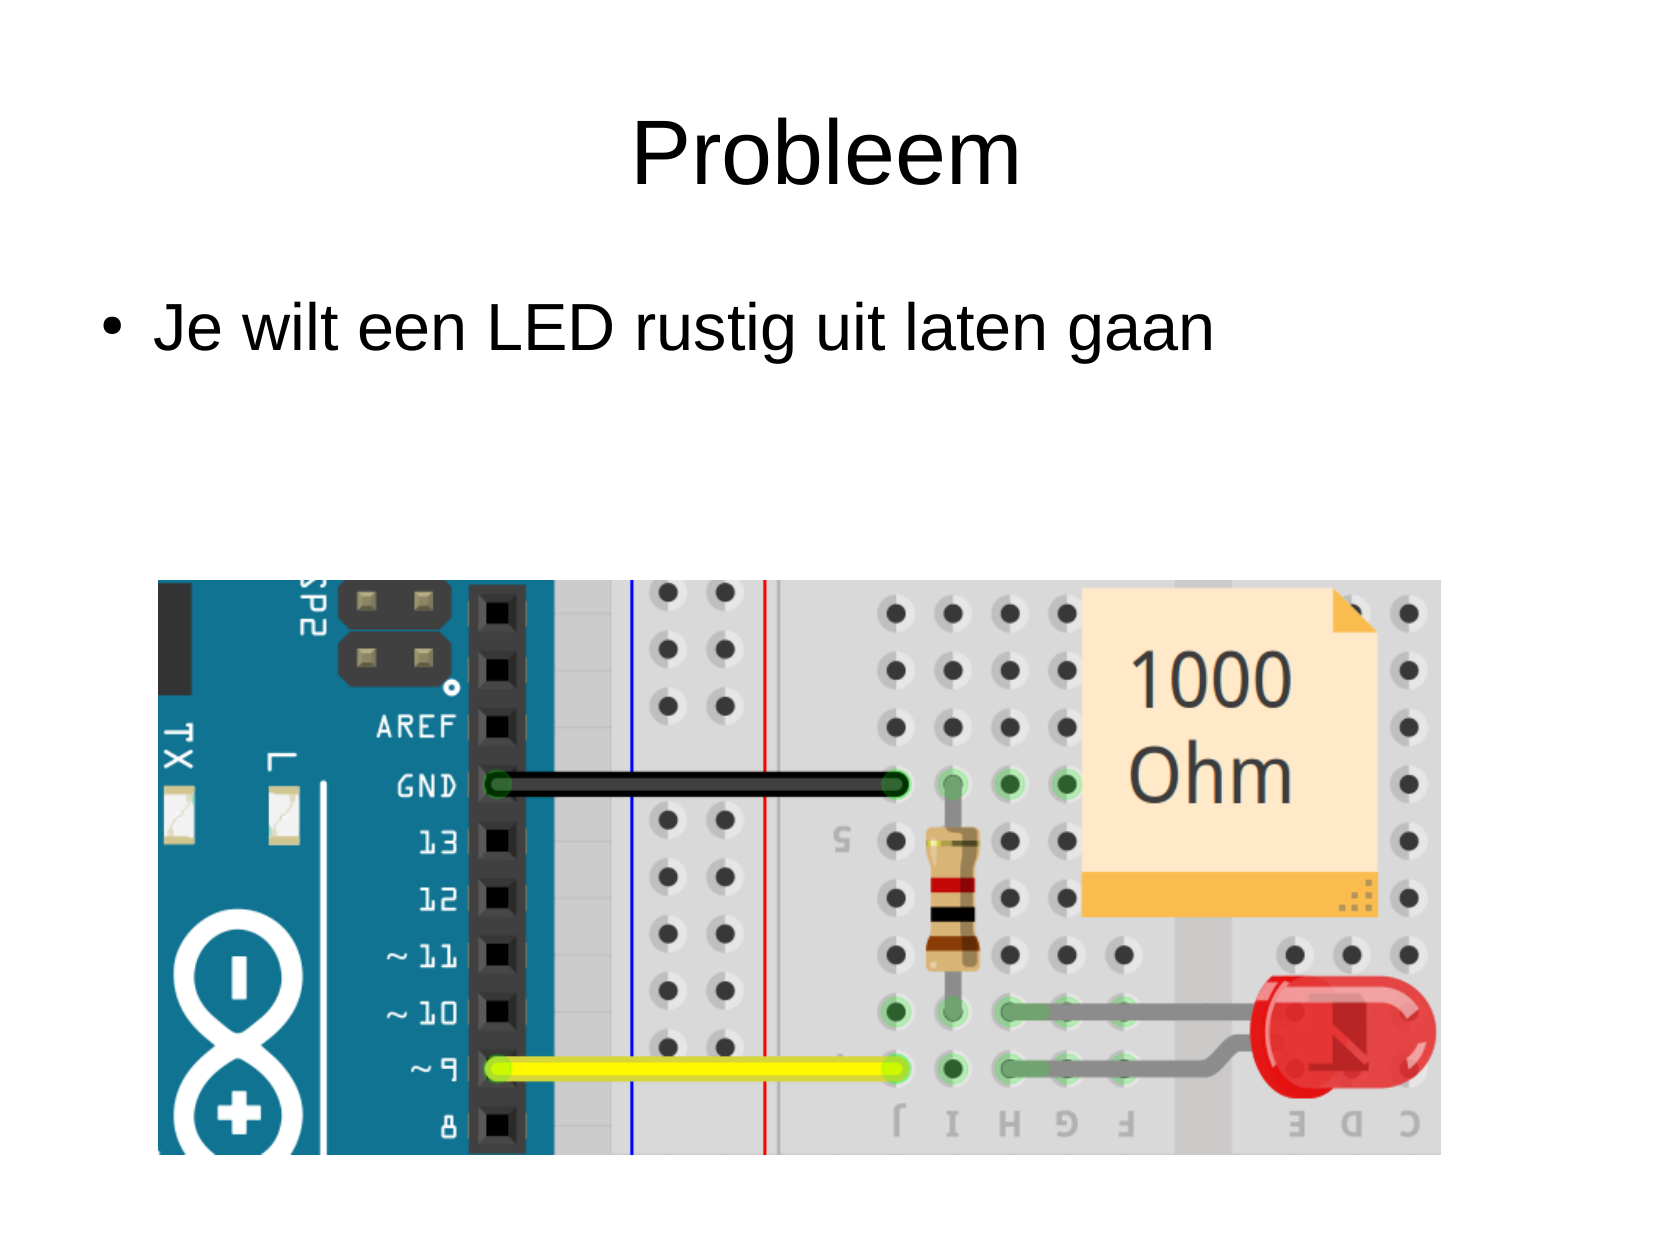

# Probleem
Je wilt een LED rustig uit laten gaan